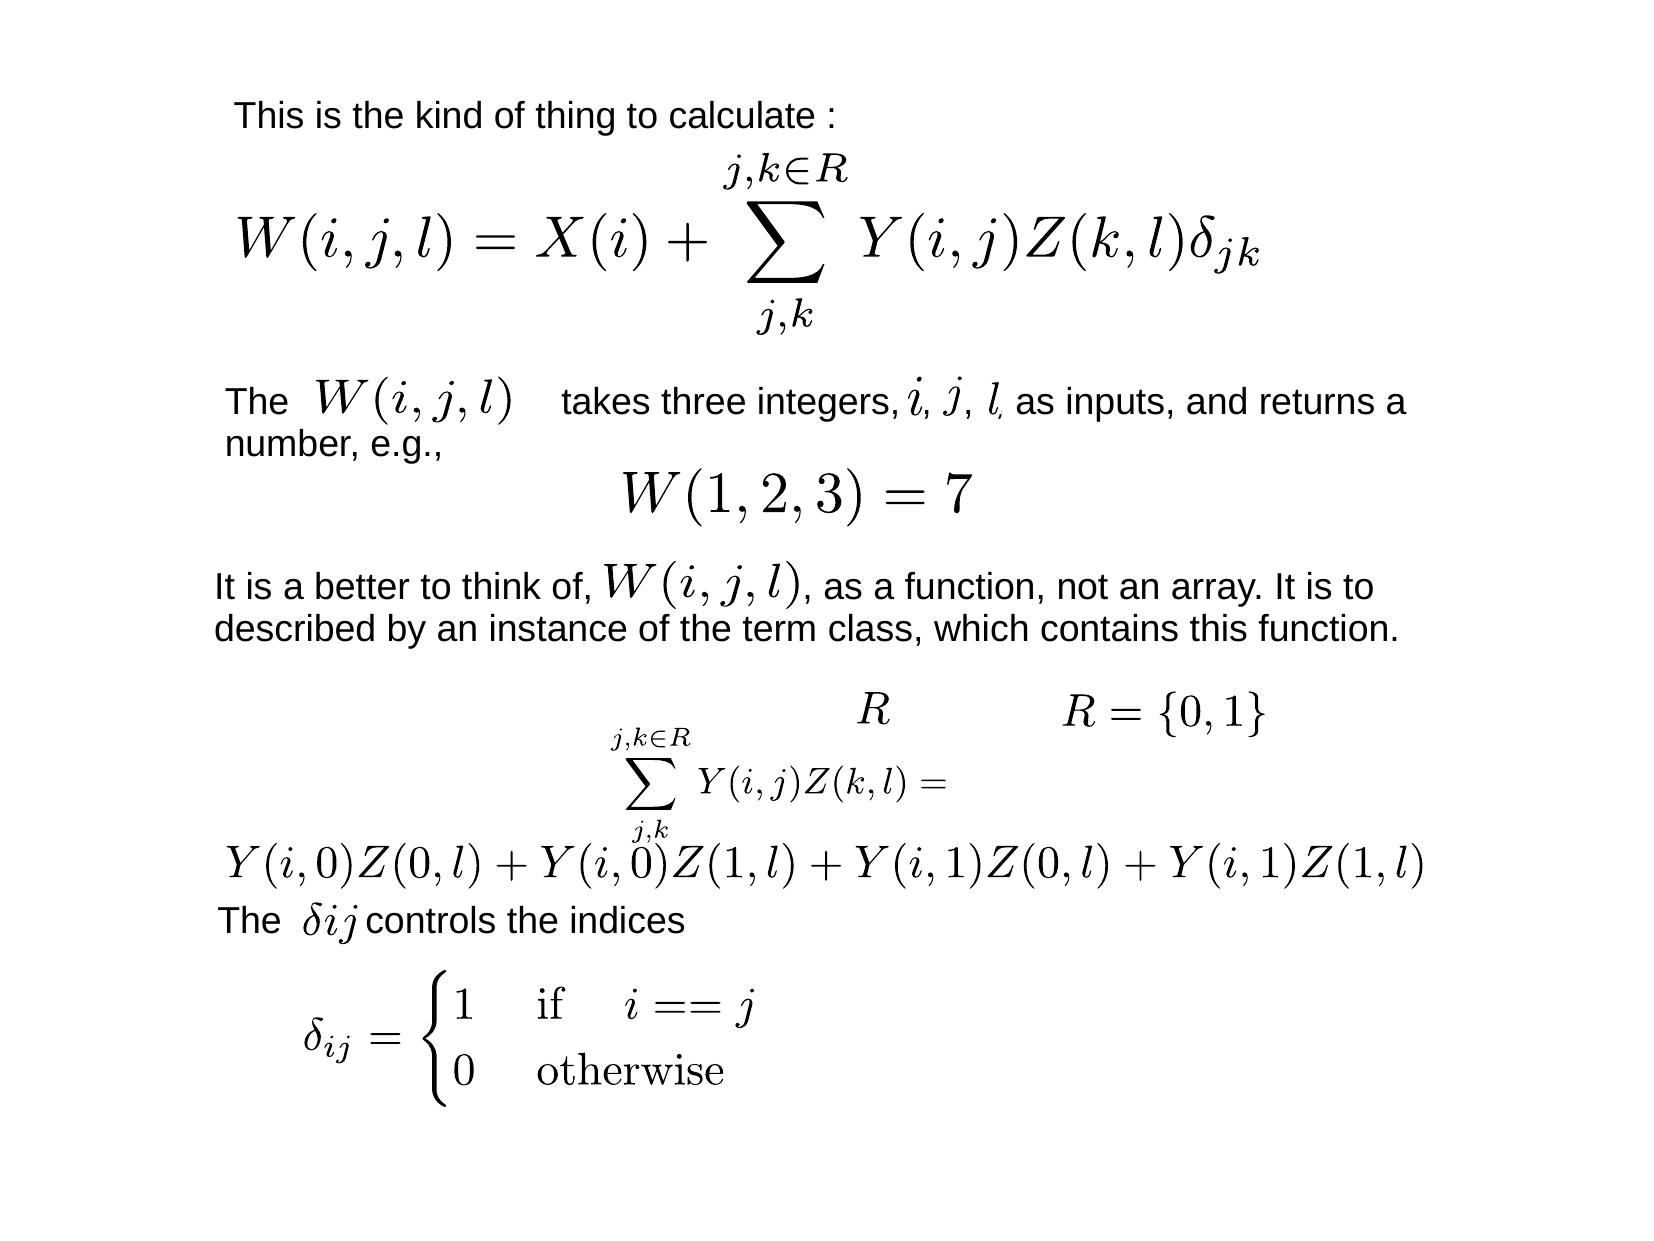

This is the kind of thing to calculate :
The takes three integers, , , , as inputs, and returns a number, e.g.,
It is a better to think of, , as a function, not an array. It is to described by an instance of the term class, which contains this function.
The controls the indices